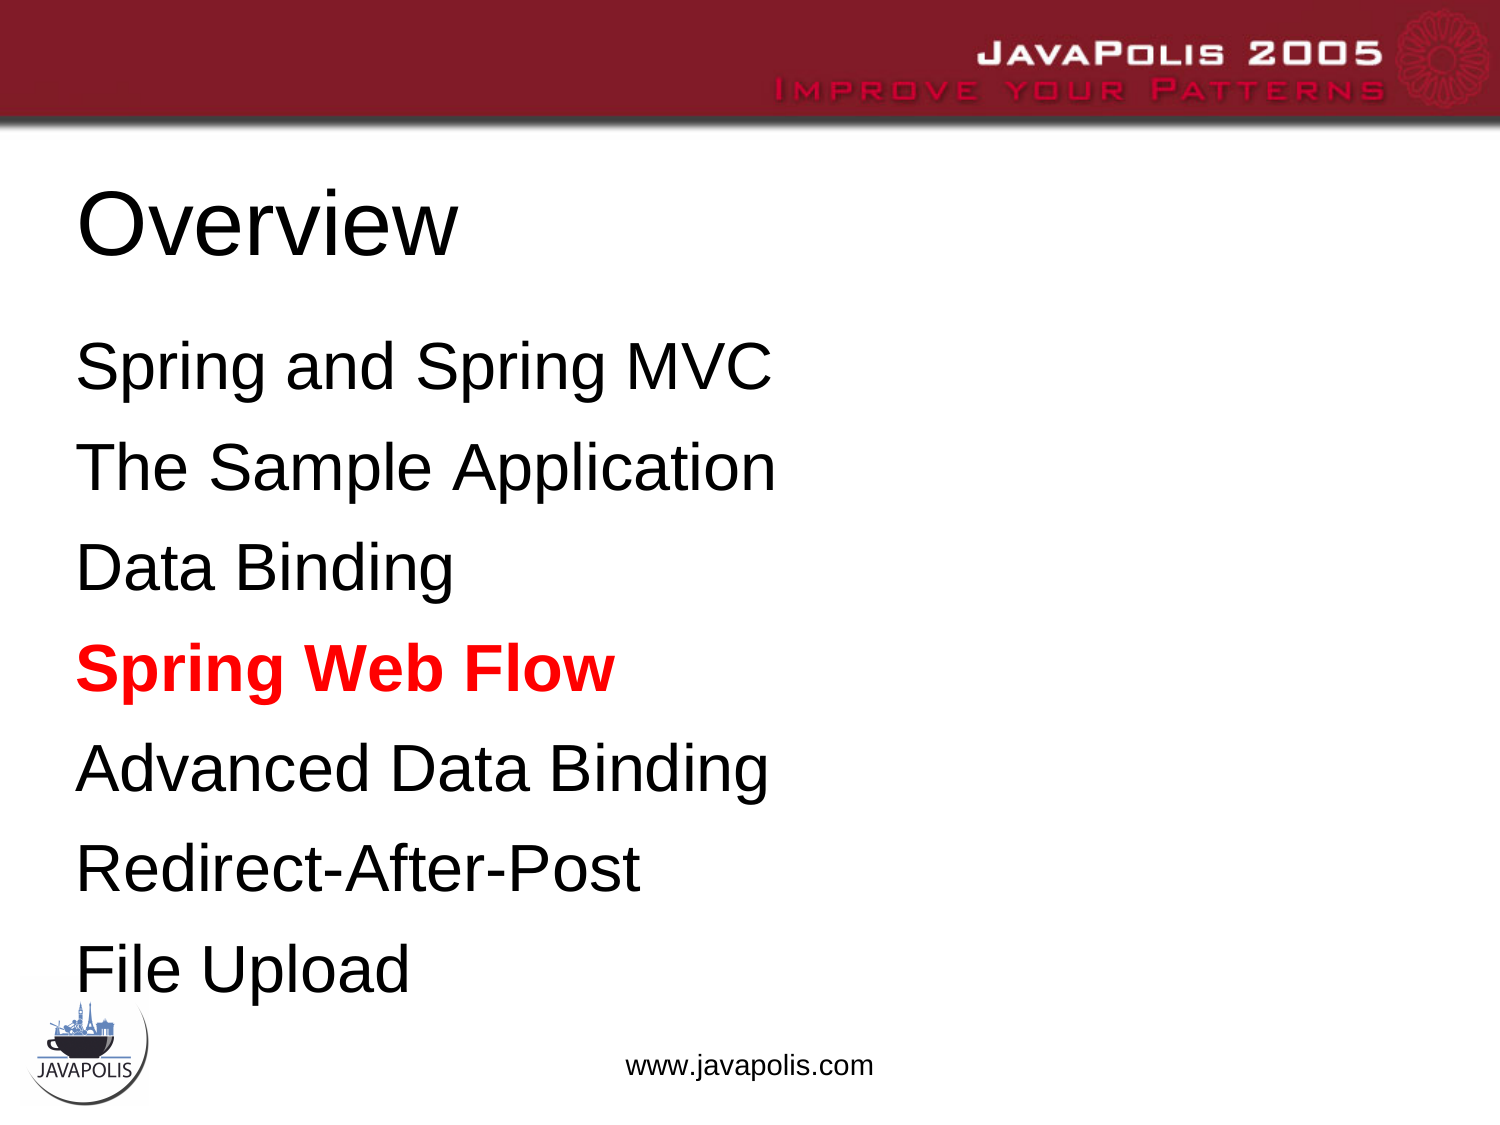

# Overview
Spring and Spring MVC
The Sample Application
Data Binding
Spring Web Flow
Advanced Data Binding
Redirect-After-Post
File Upload